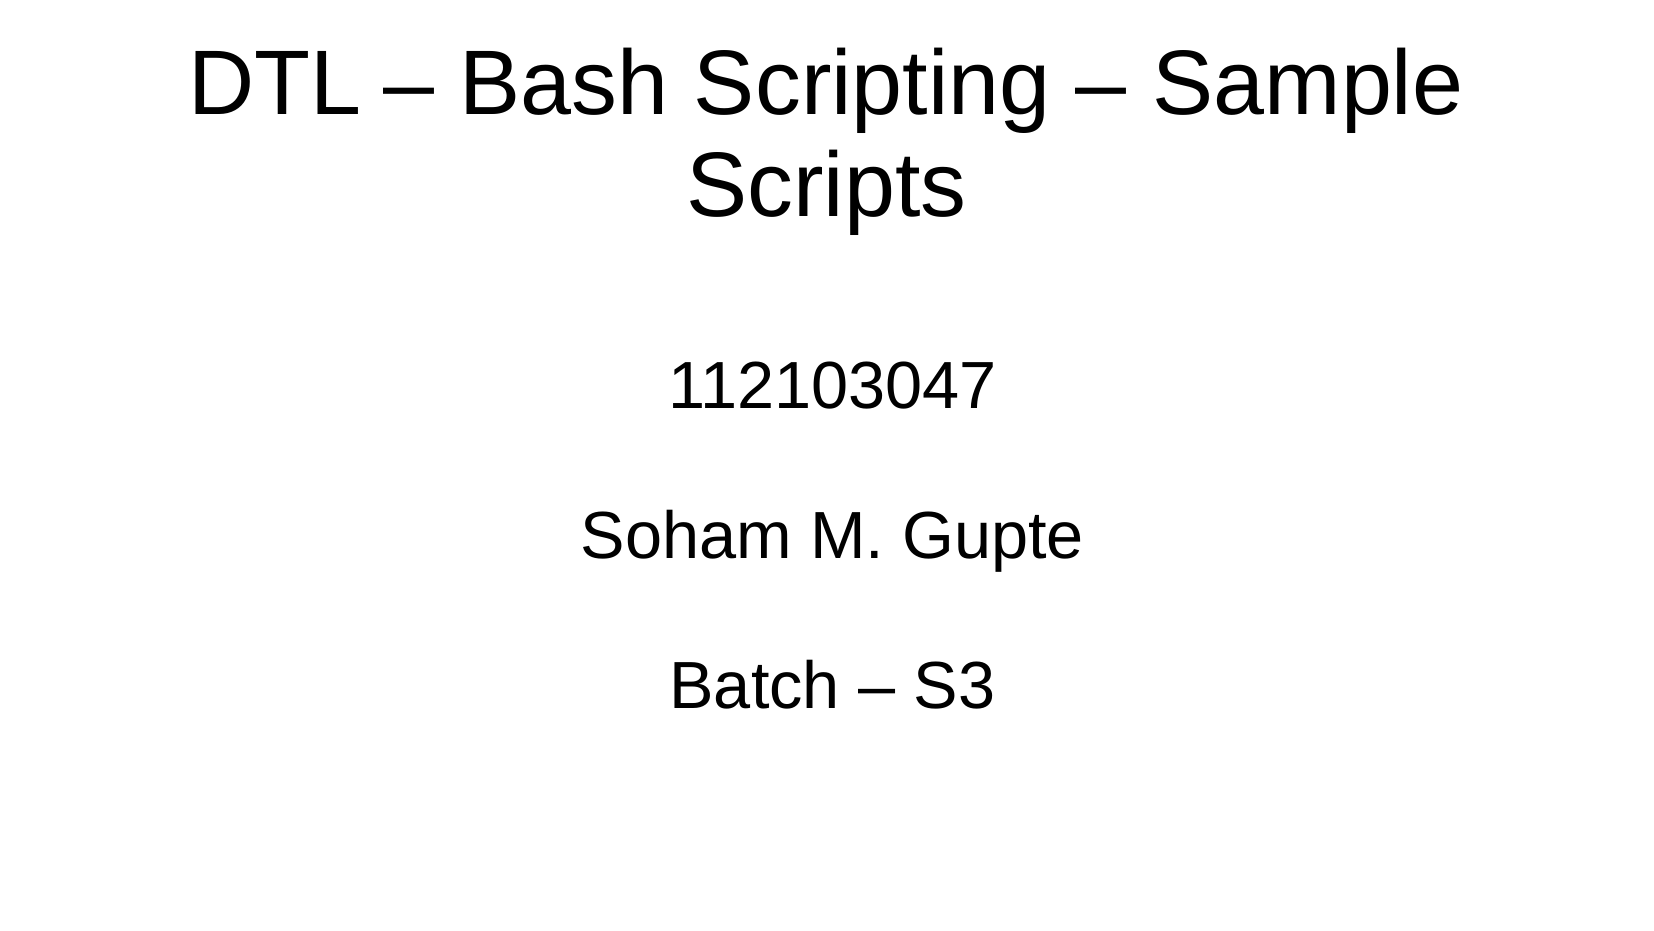

# DTL – Bash Scripting – Sample Scripts
112103047
Soham M. Gupte
Batch – S3